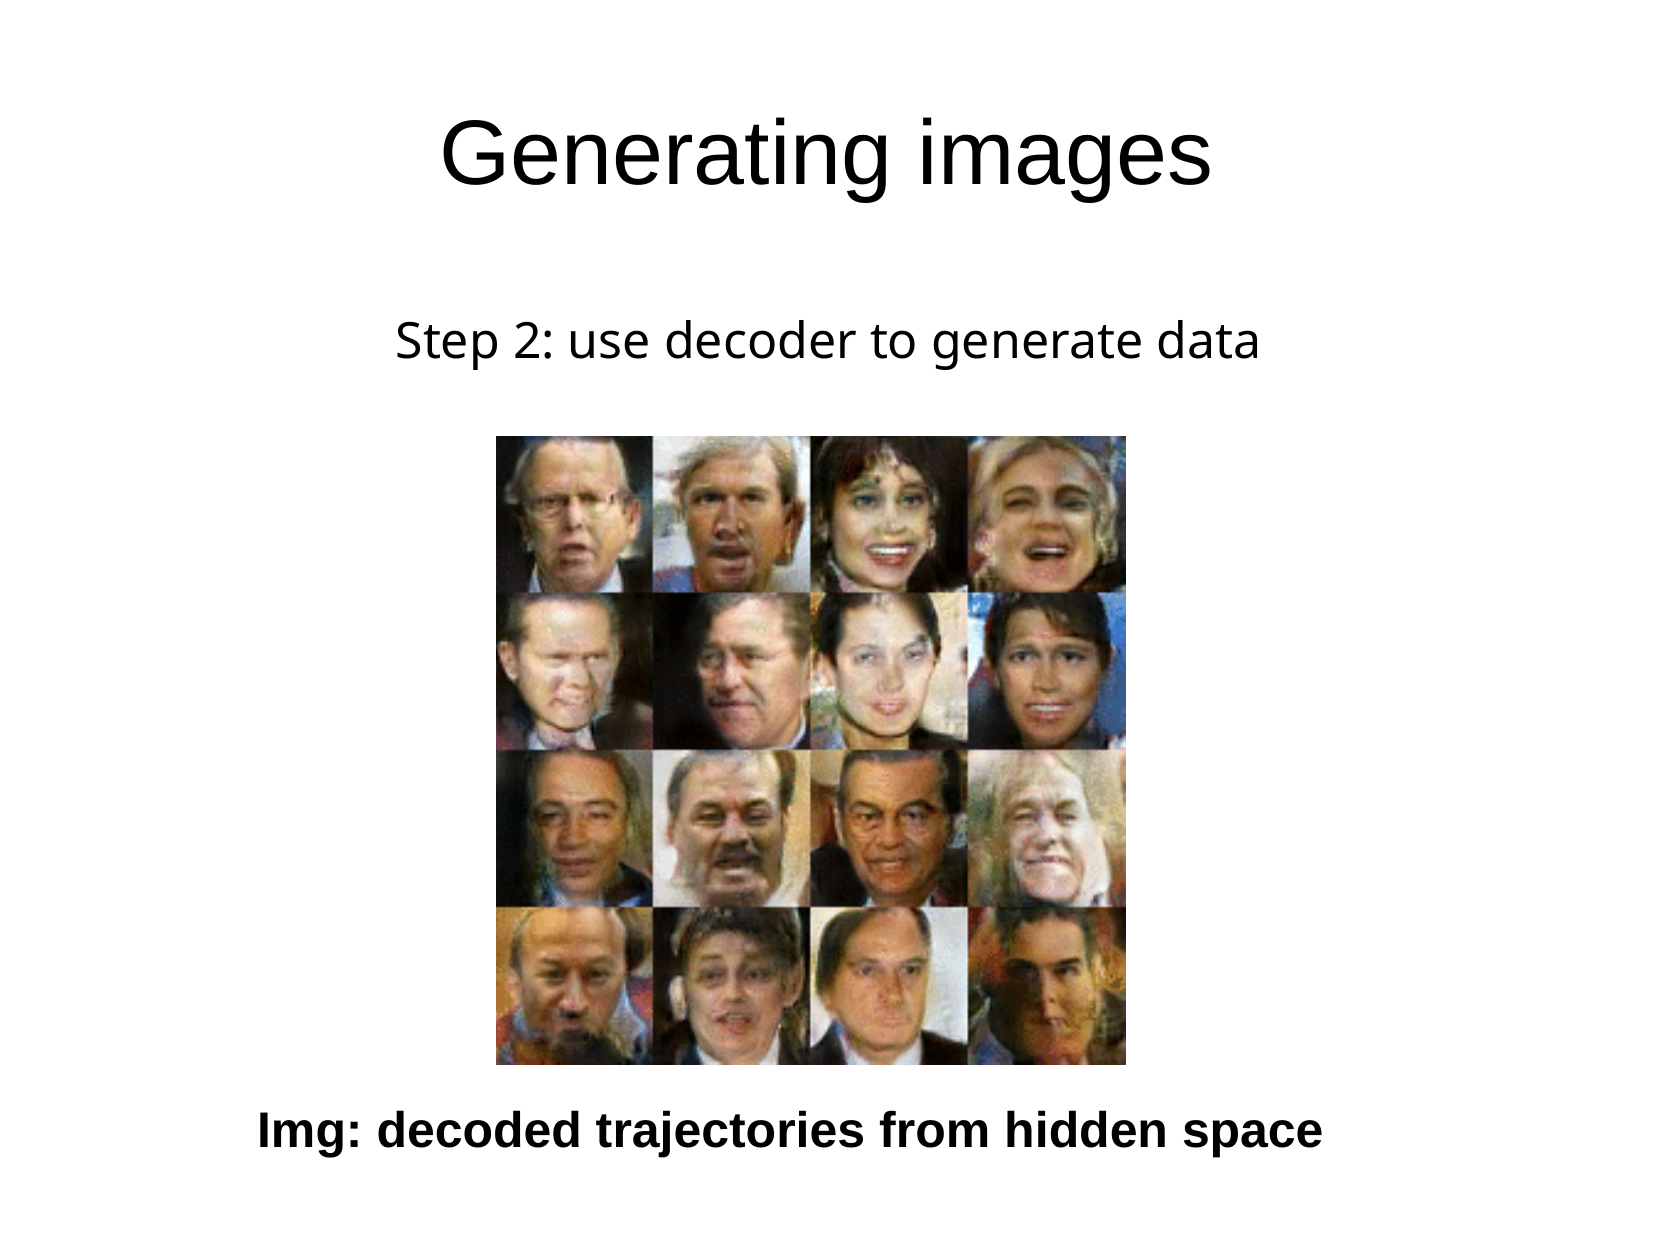

# Generating images
Step 2: use decoder to generate data
Img: decoded trajectories from hidden space